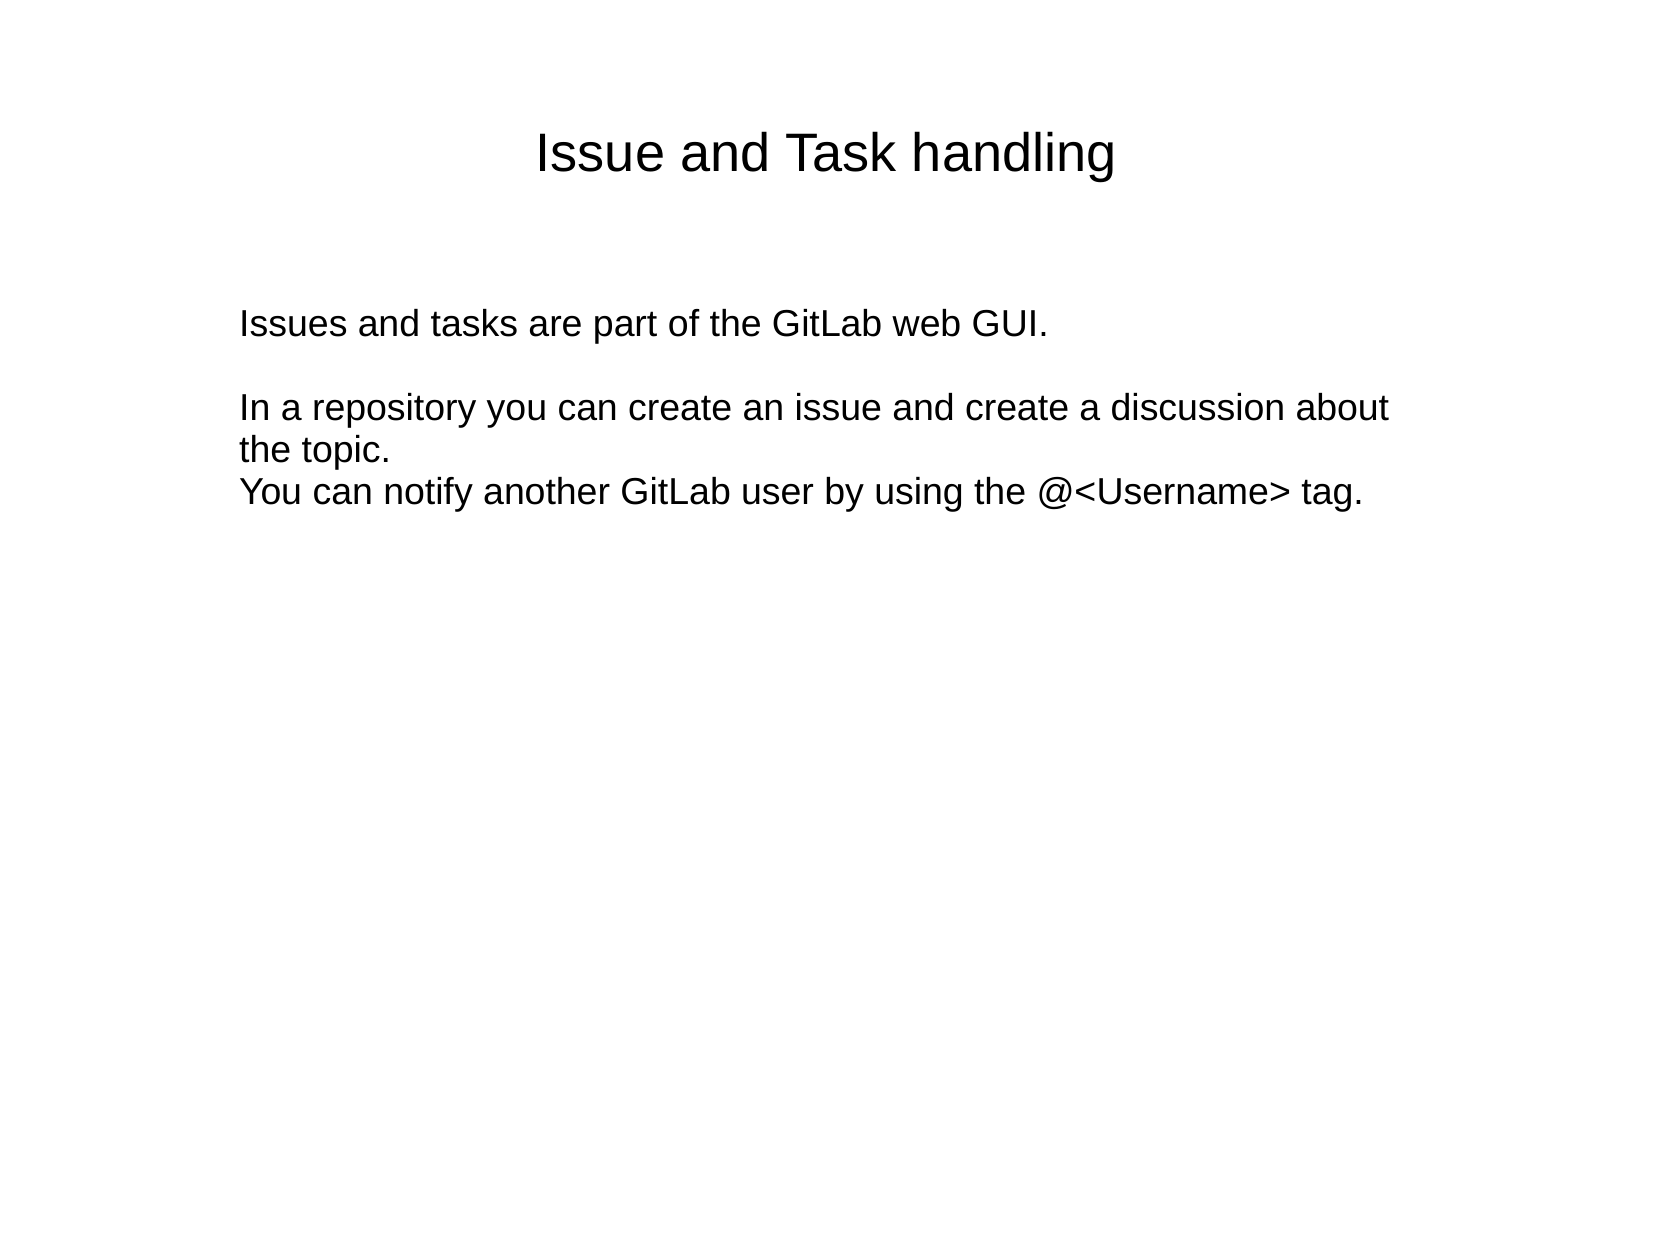

# Issue and Task handling
Issues and tasks are part of the GitLab web GUI.
In a repository you can create an issue and create a discussion about the topic.
You can notify another GitLab user by using the @<Username> tag.